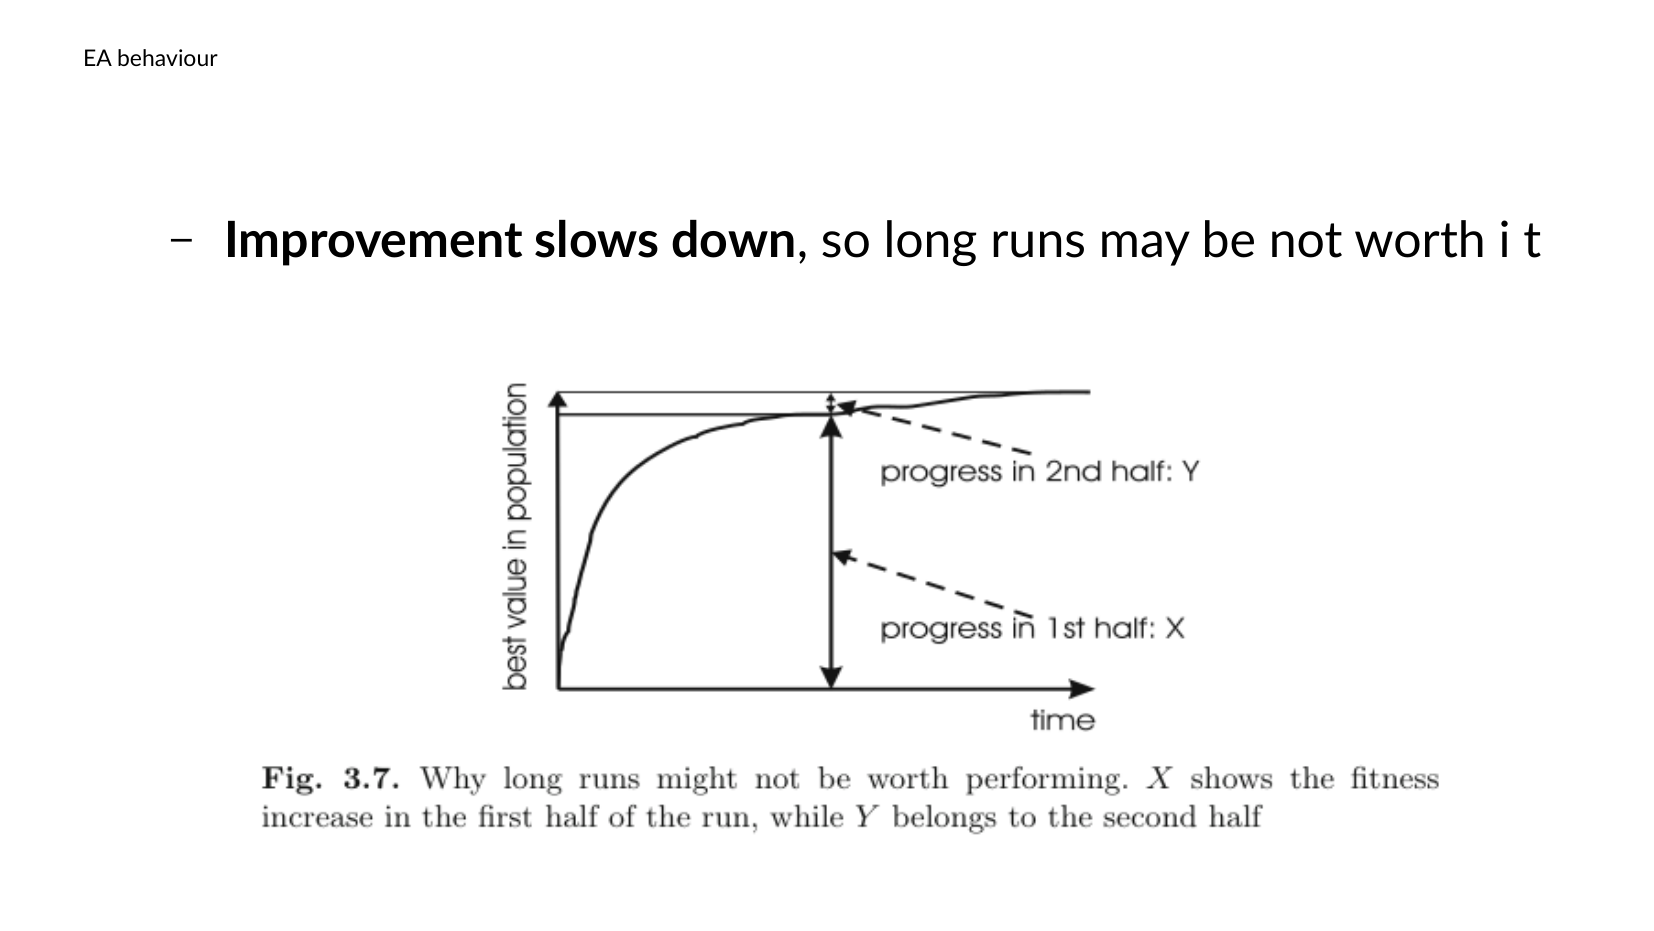

# EA behaviour
Improvement slows down, so long runs may be not worth i t